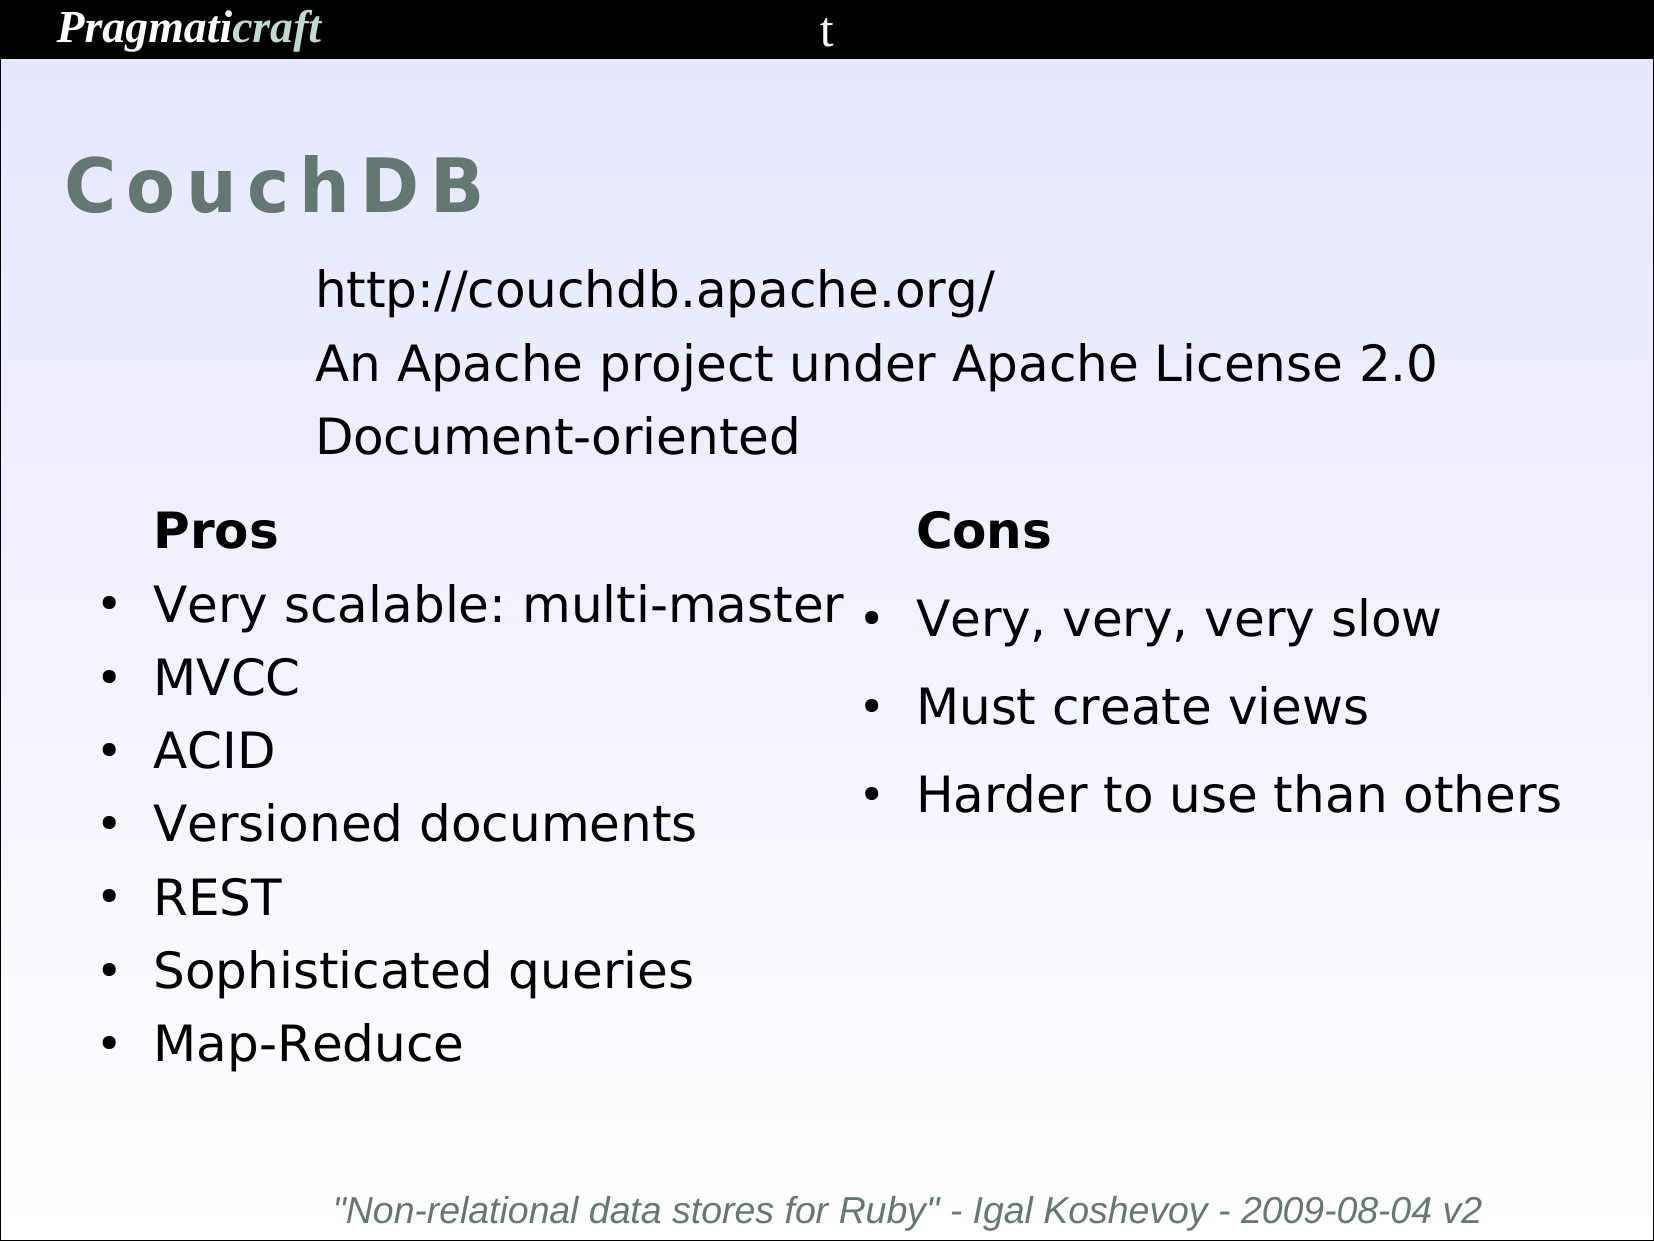

# CouchDB
http://couchdb.apache.org/
An Apache project under Apache License 2.0
Document-oriented
Pros
Very scalable: multi-master
MVCC
ACID
Versioned documents
REST
Sophisticated queries
Map-Reduce
Cons
Very, very, very slow
Must create views
Harder to use than others